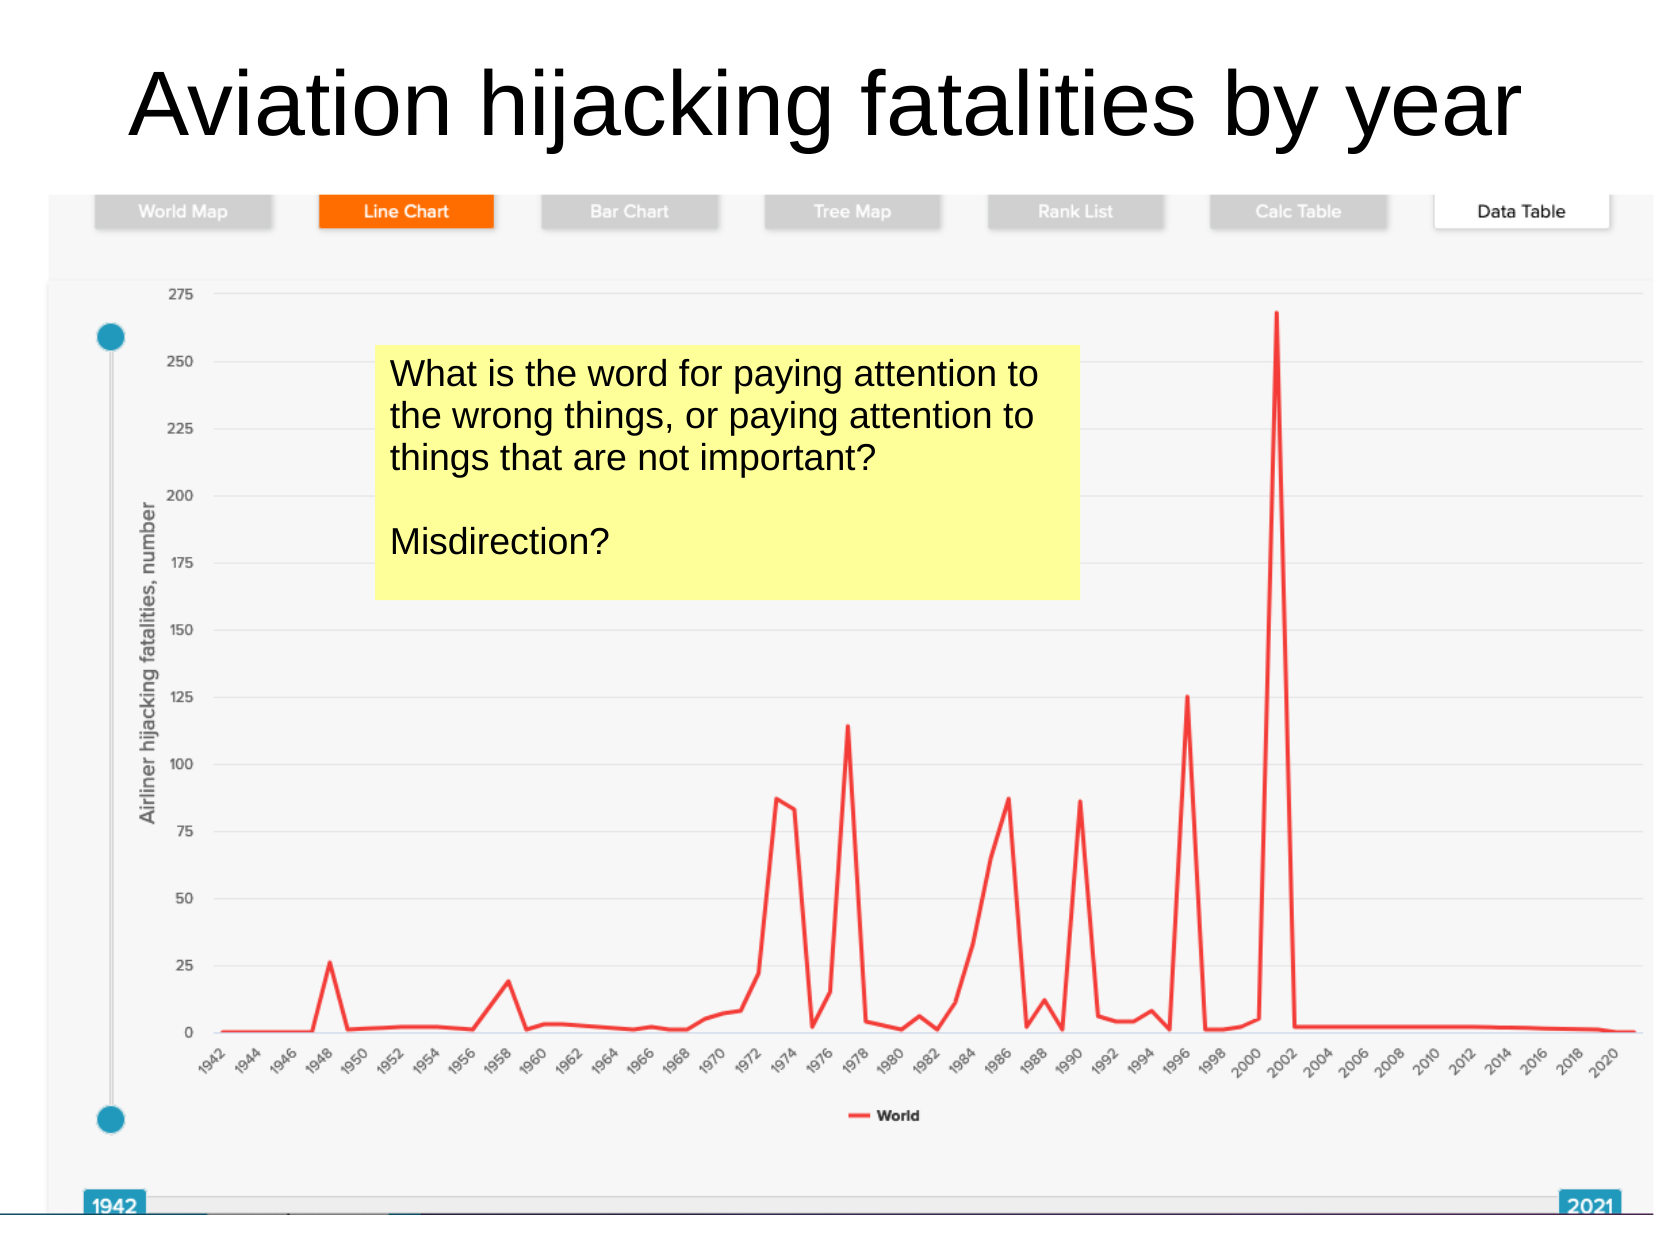

# Aviation hijacking fatalities by year
What is the word for paying attention to the wrong things, or paying attention to things that are not important?
Misdirection?